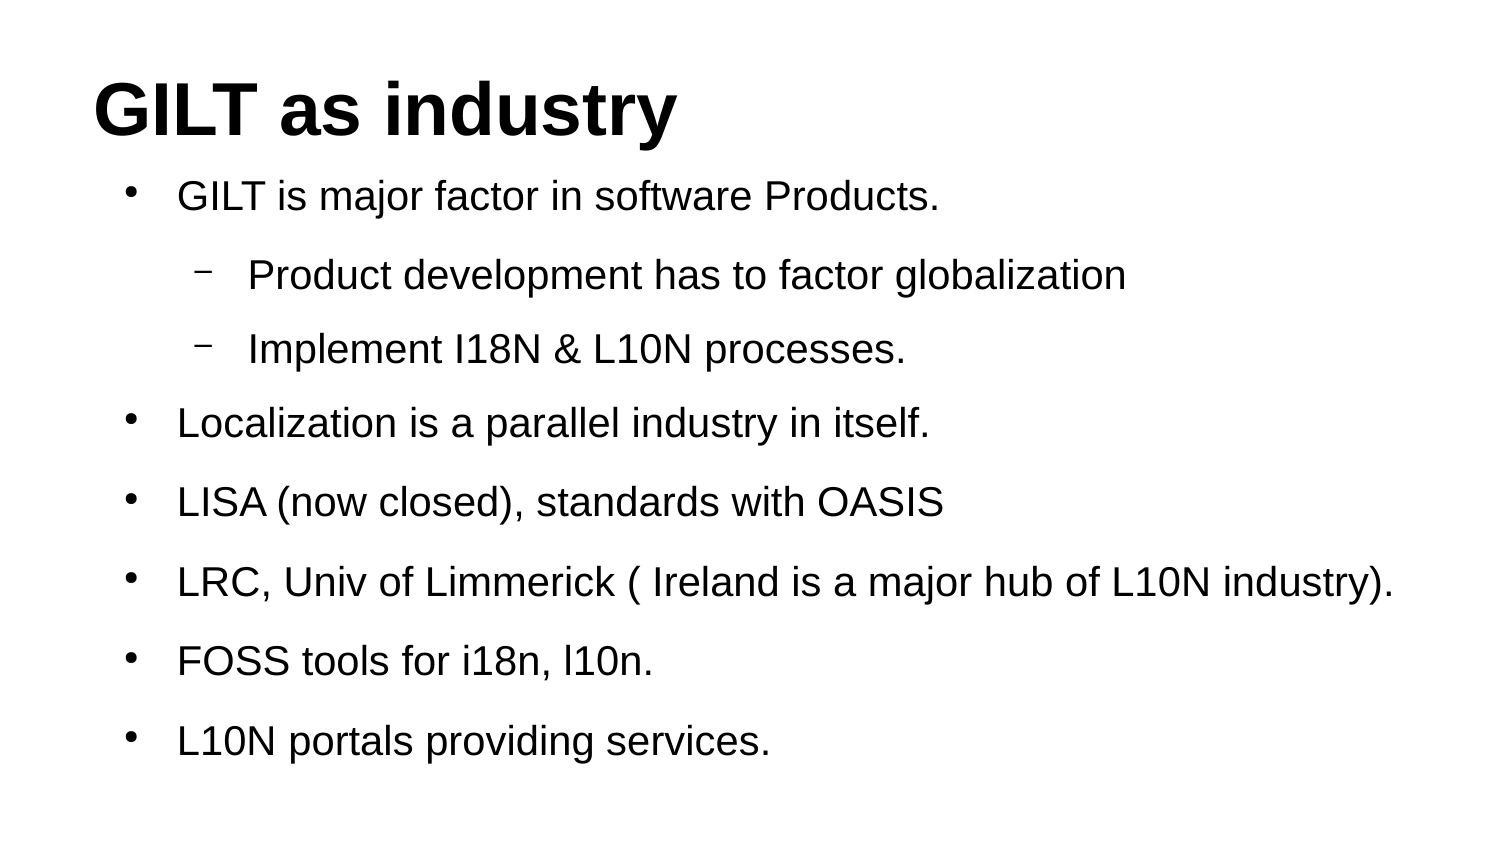

# GILT as industry
GILT is major factor in software Products.
Product development has to factor globalization
Implement I18N & L10N processes.
Localization is a parallel industry in itself.
LISA (now closed), standards with OASIS
LRC, Univ of Limmerick ( Ireland is a major hub of L10N industry).
FOSS tools for i18n, l10n.
L10N portals providing services.